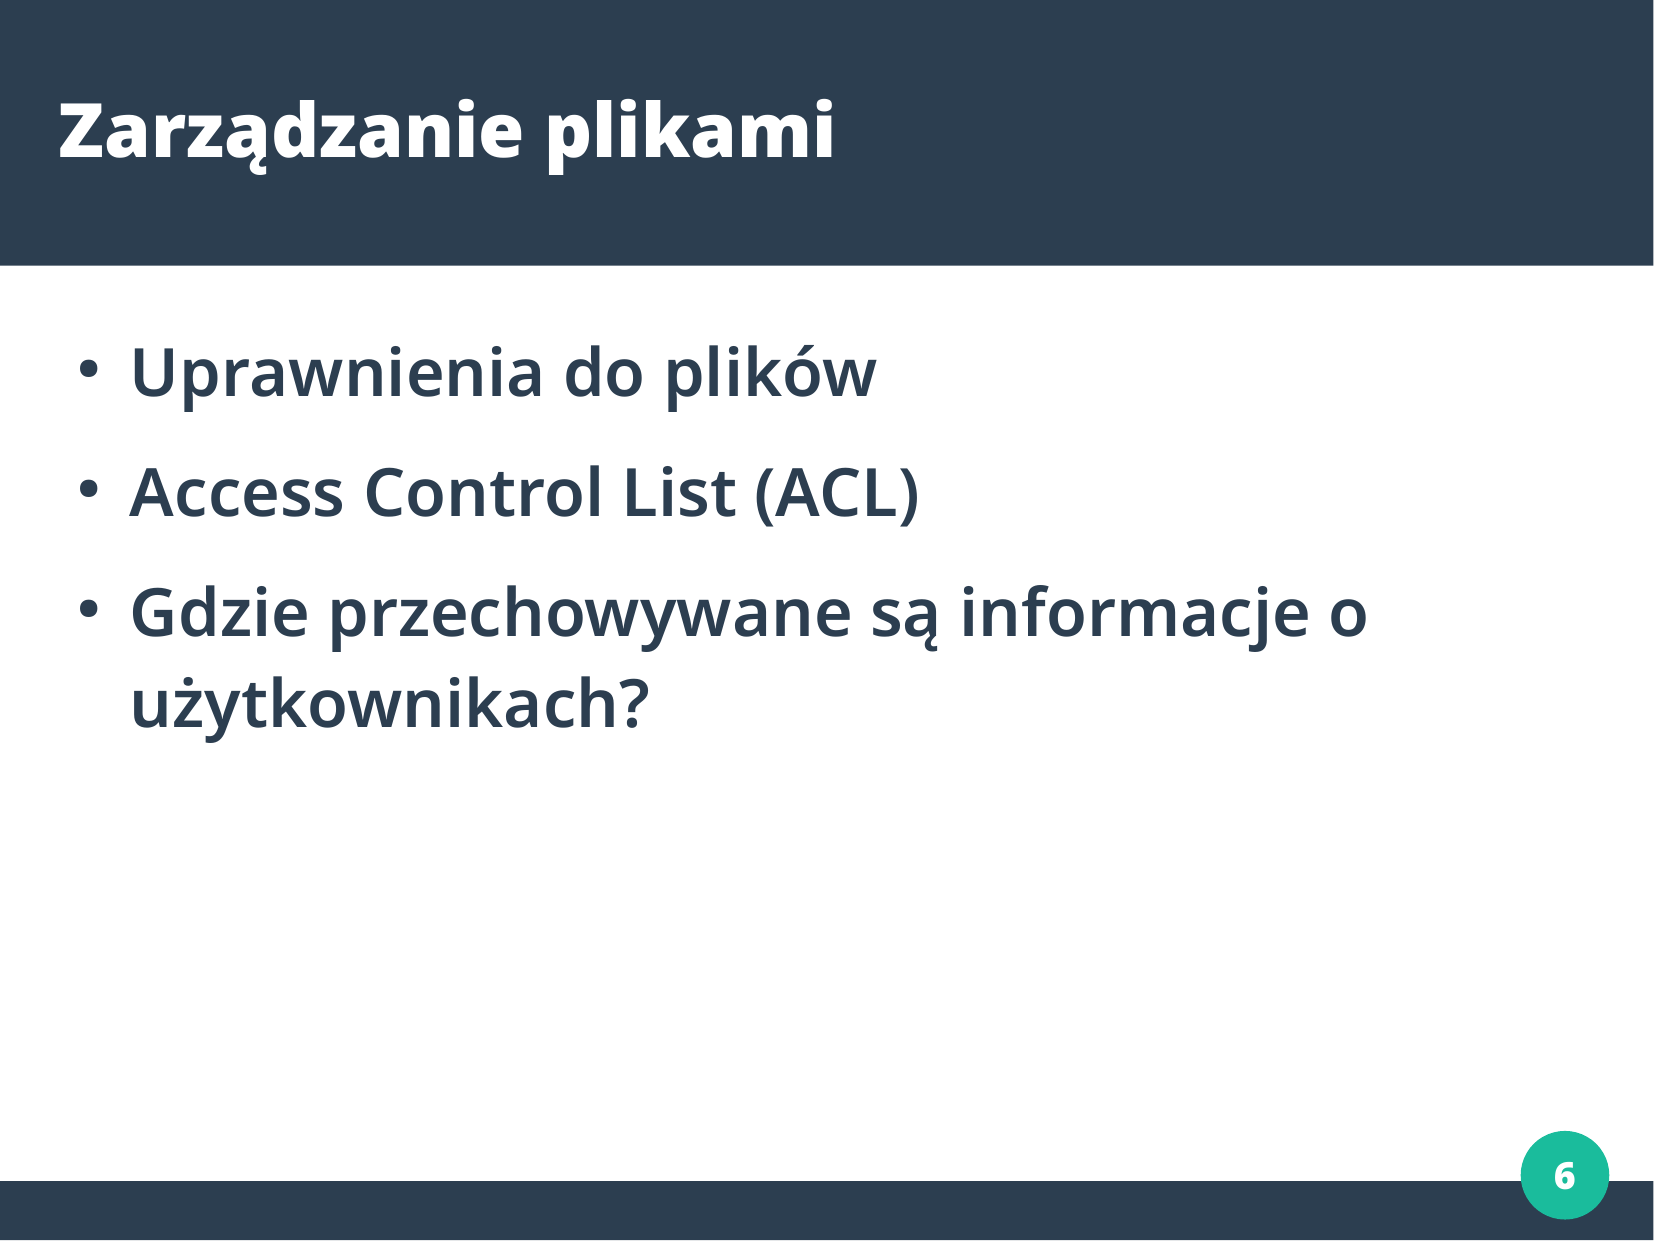

# Zarządzanie plikami
Uprawnienia do plików
Access Control List (ACL)
Gdzie przechowywane są informacje o użytkownikach?
6